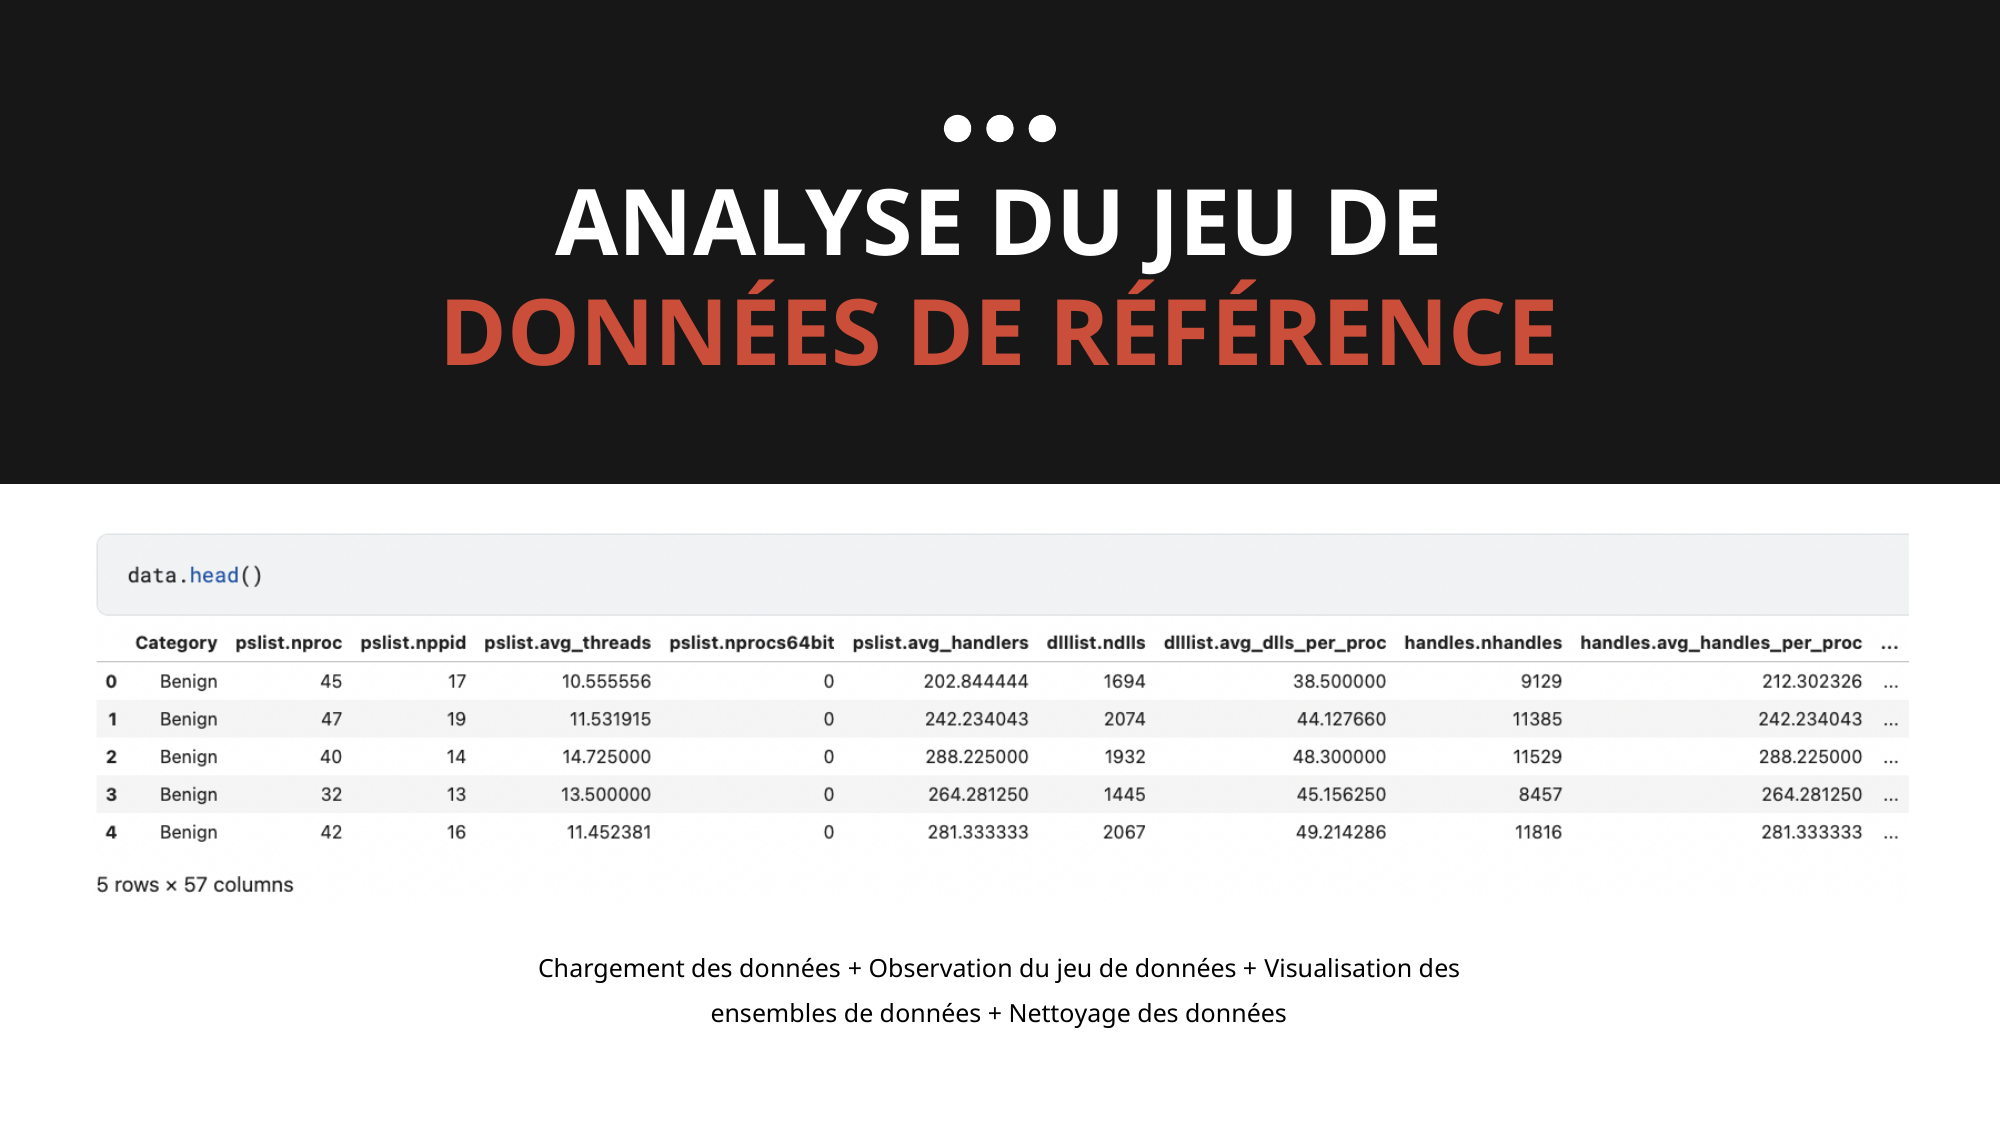

ANALYSE DU JEU DE DONNÉES DE RÉFÉRENCE
Chargement des données + Observation du jeu de données + Visualisation des ensembles de données + Nettoyage des données